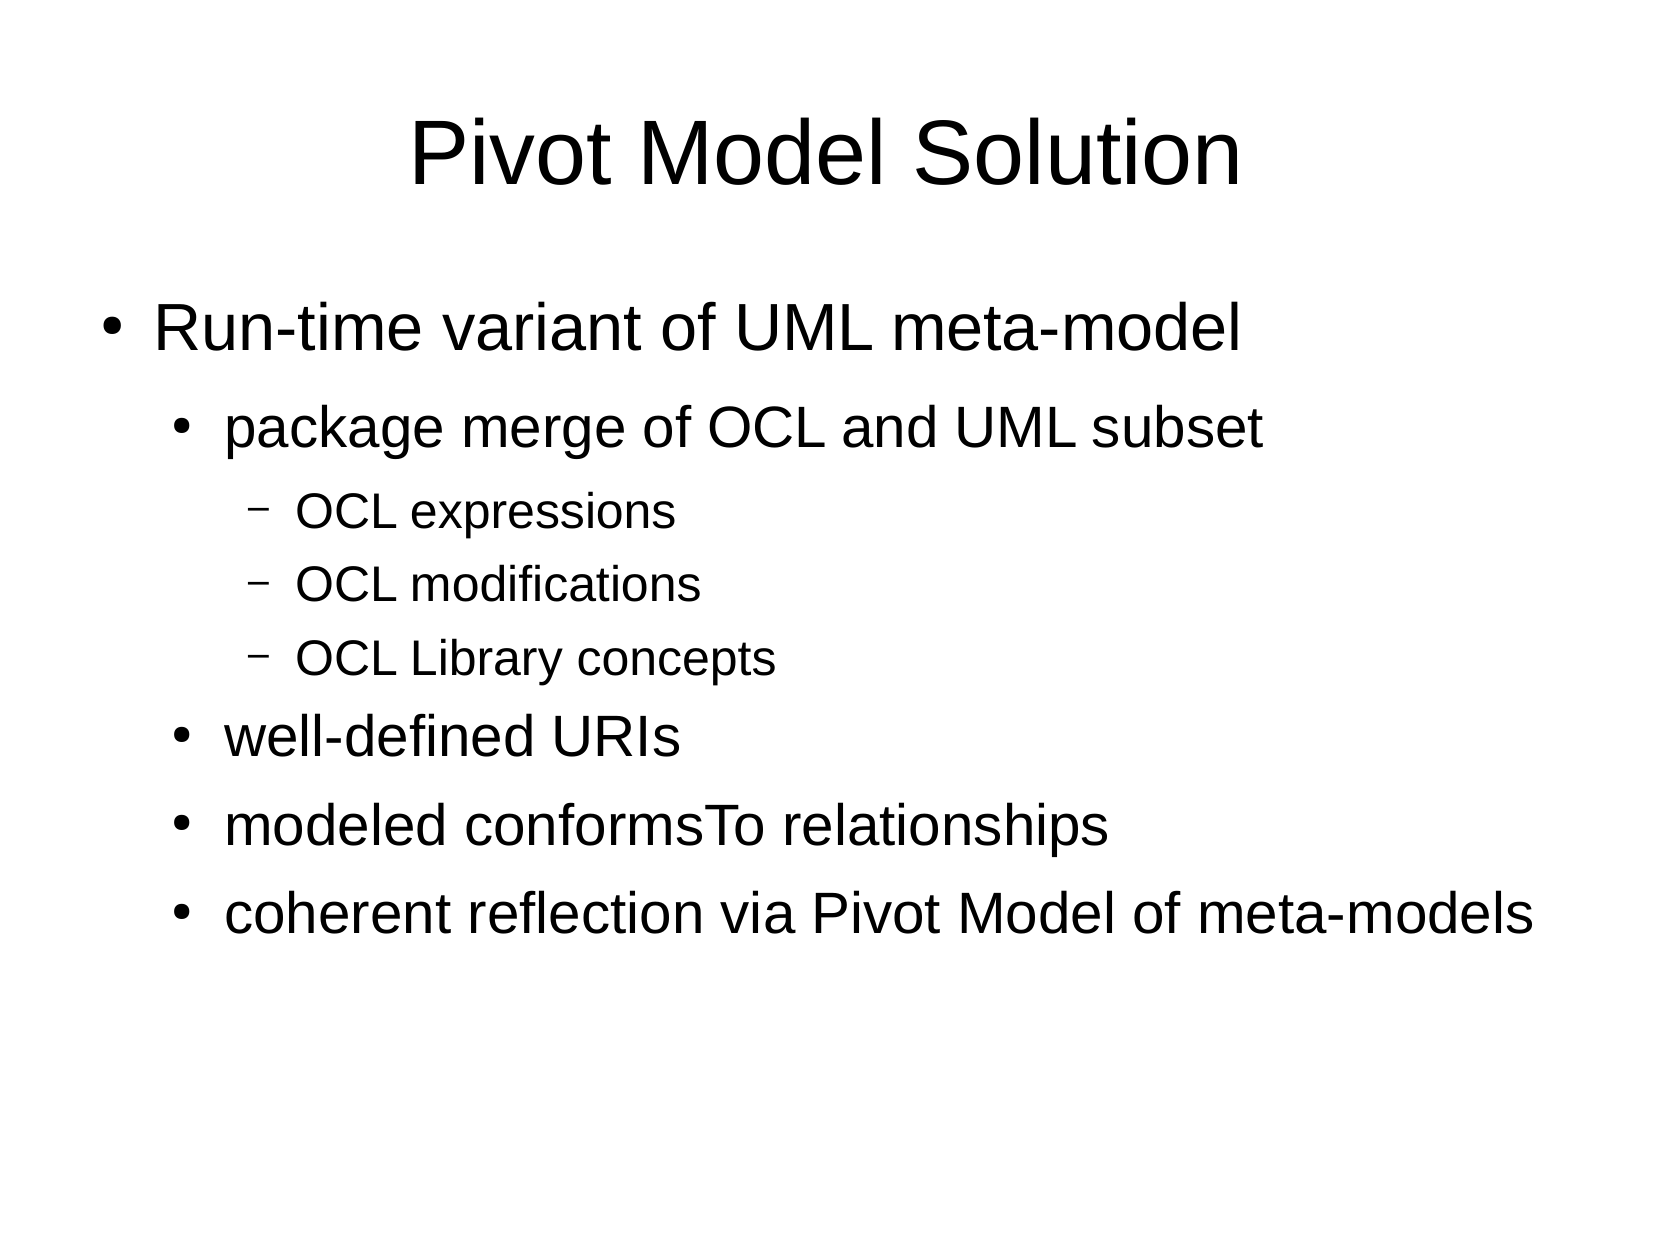

# Pivot Model Solution
Run-time variant of UML meta-model
package merge of OCL and UML subset
OCL expressions
OCL modifications
OCL Library concepts
well-defined URIs
modeled conformsTo relationships
coherent reflection via Pivot Model of meta-models